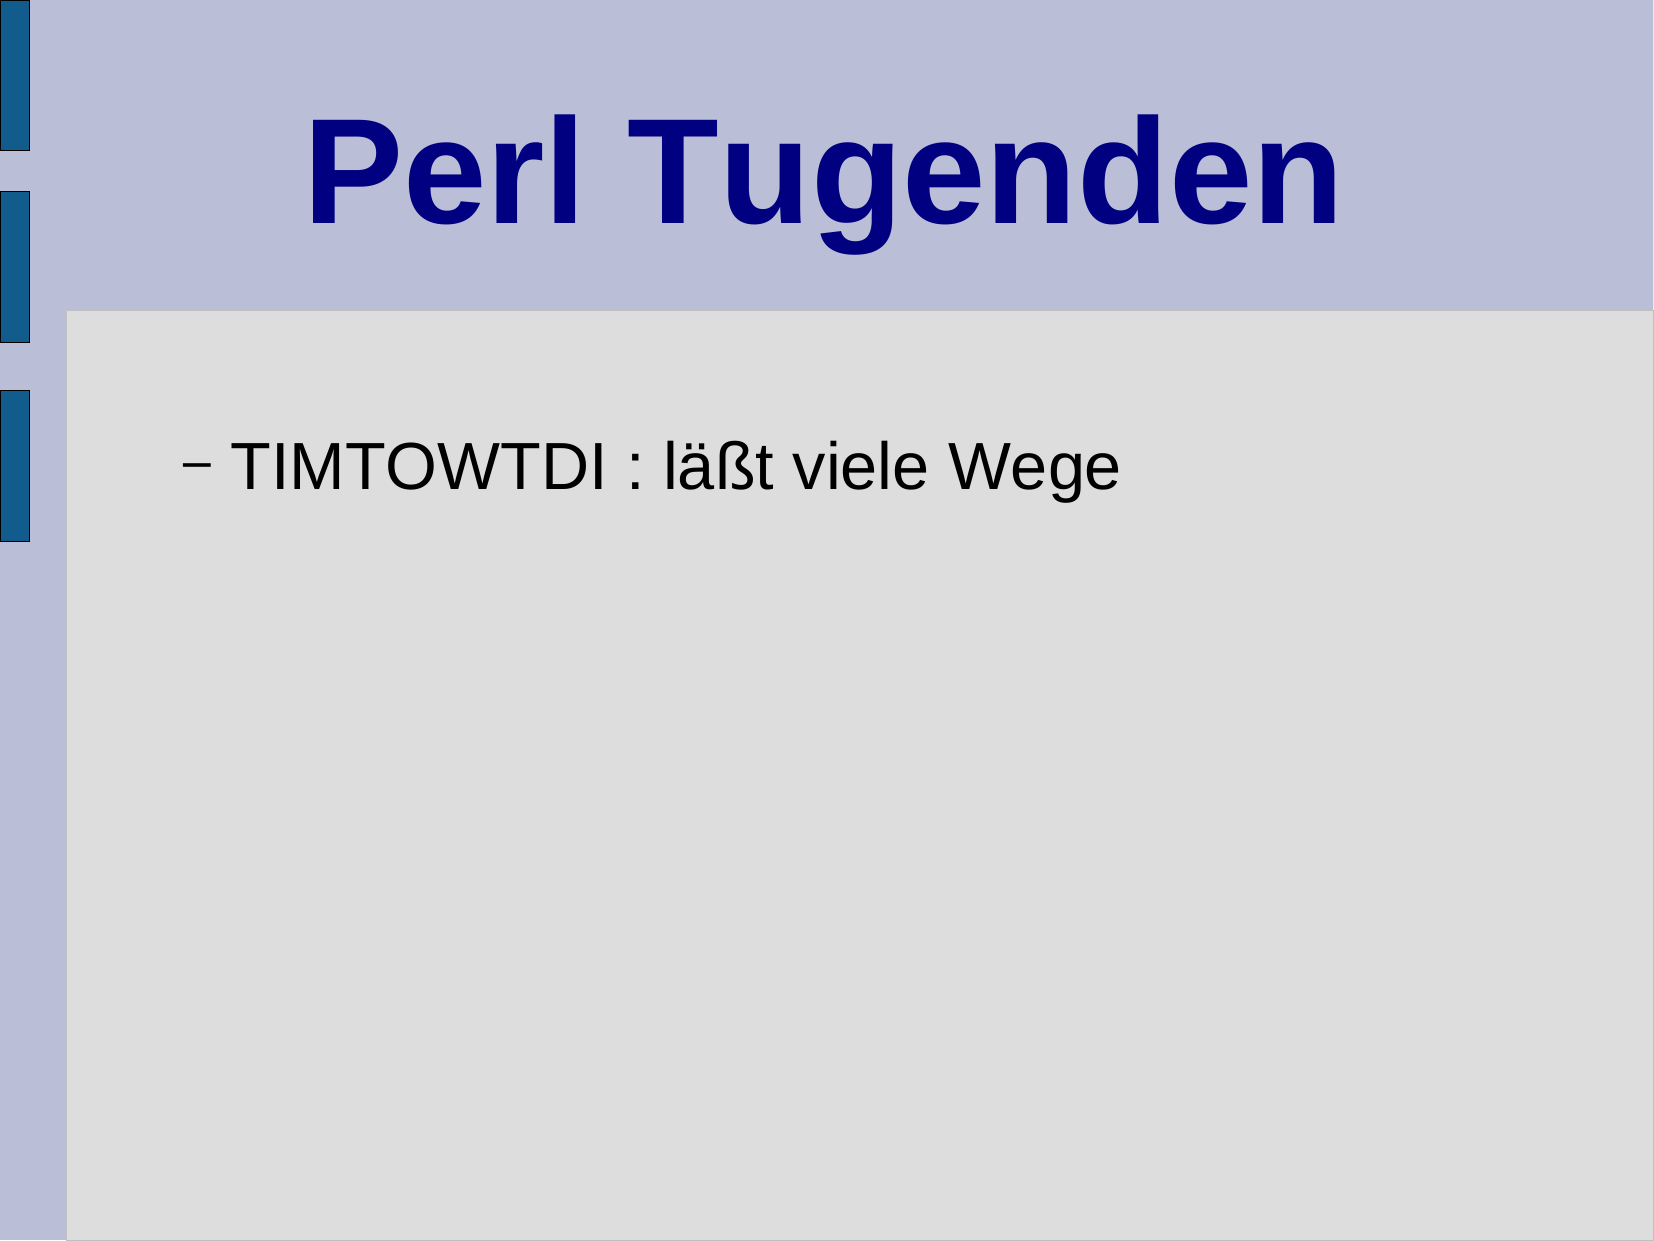

# Perl Tugenden
TIMTOWTDI : läßt viele Wege